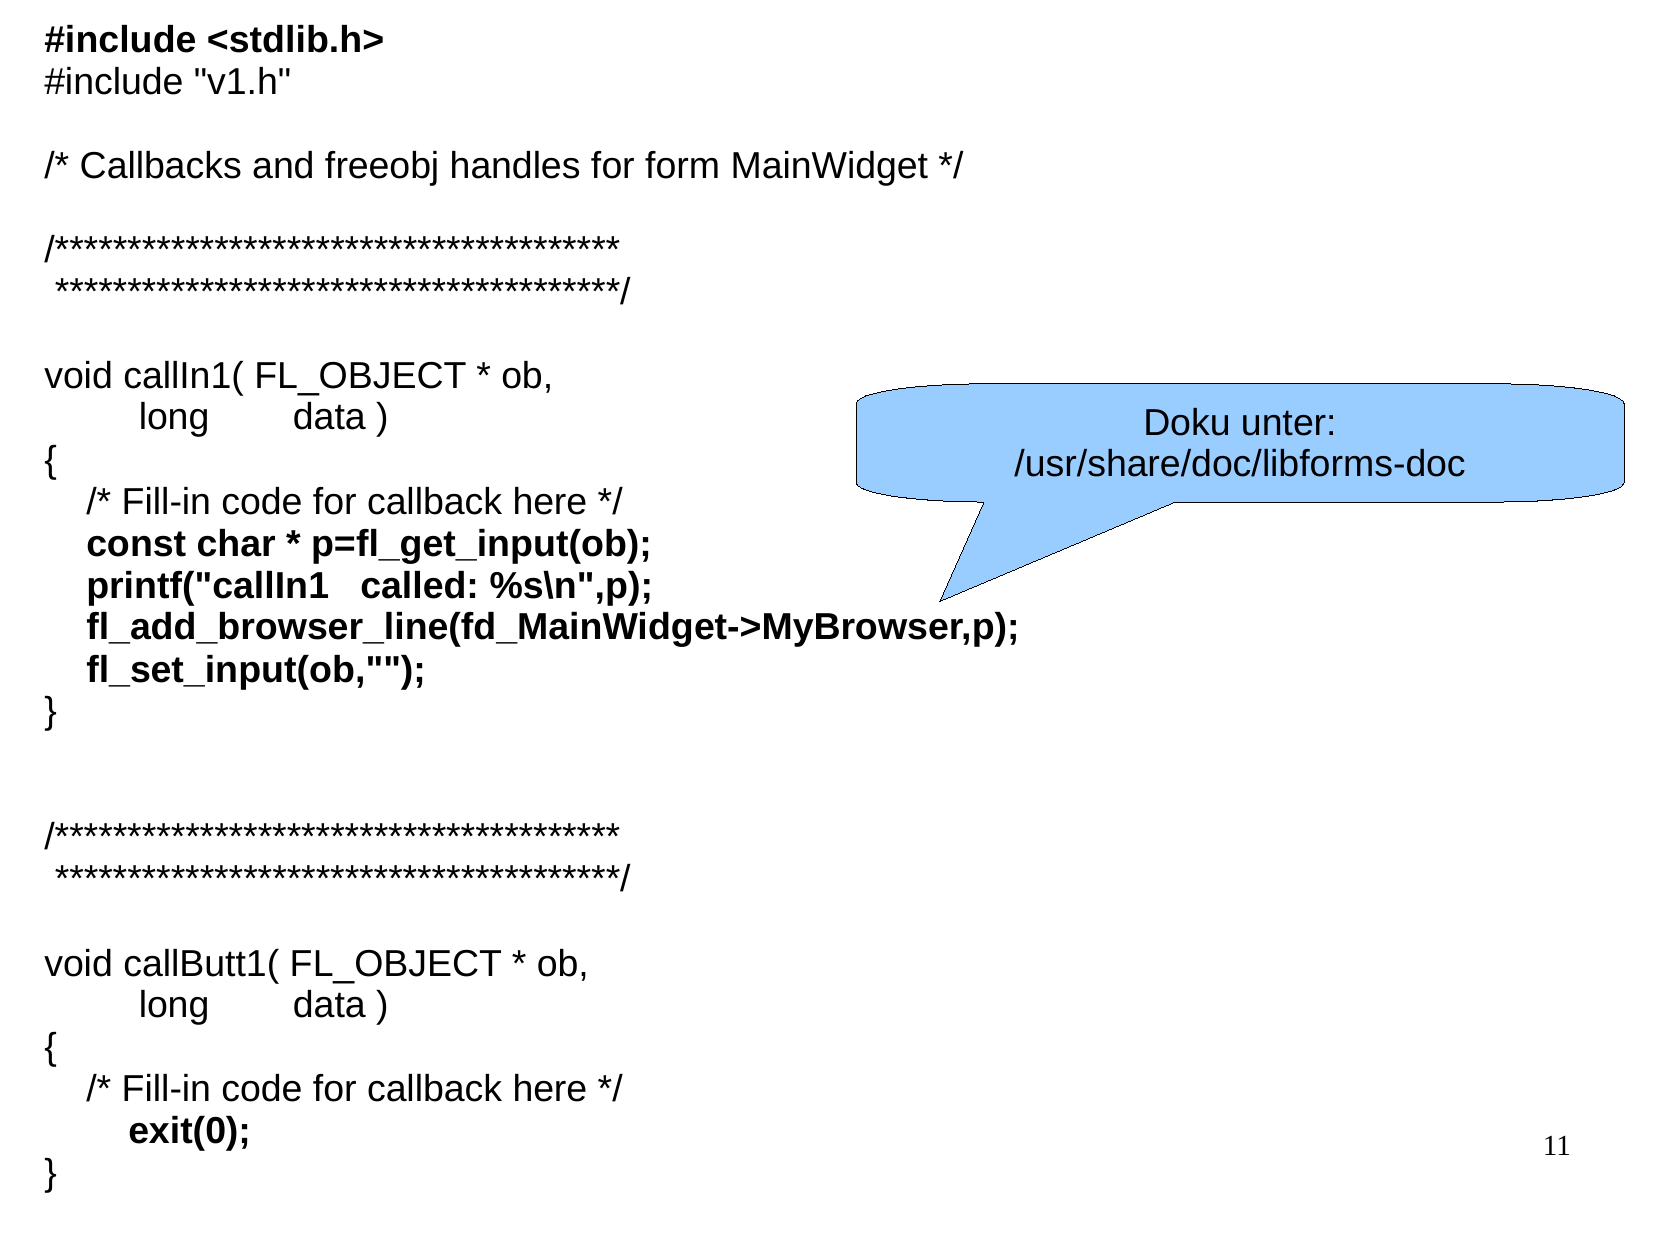

#include <stdlib.h>
#include "v1.h"
/* Callbacks and freeobj handles for form MainWidget */
/***************************************
 ***************************************/
void callIn1( FL_OBJECT * ob,
 long data )
{
 /* Fill-in code for callback here */
 const char * p=fl_get_input(ob);
 printf("callIn1 called: %s\n",p);
 fl_add_browser_line(fd_MainWidget->MyBrowser,p);
 fl_set_input(ob,"");
}
/***************************************
 ***************************************/
void callButt1( FL_OBJECT * ob,
 long data )
{
 /* Fill-in code for callback here */
 exit(0);
}
Doku unter:
/usr/share/doc/libforms-doc
11